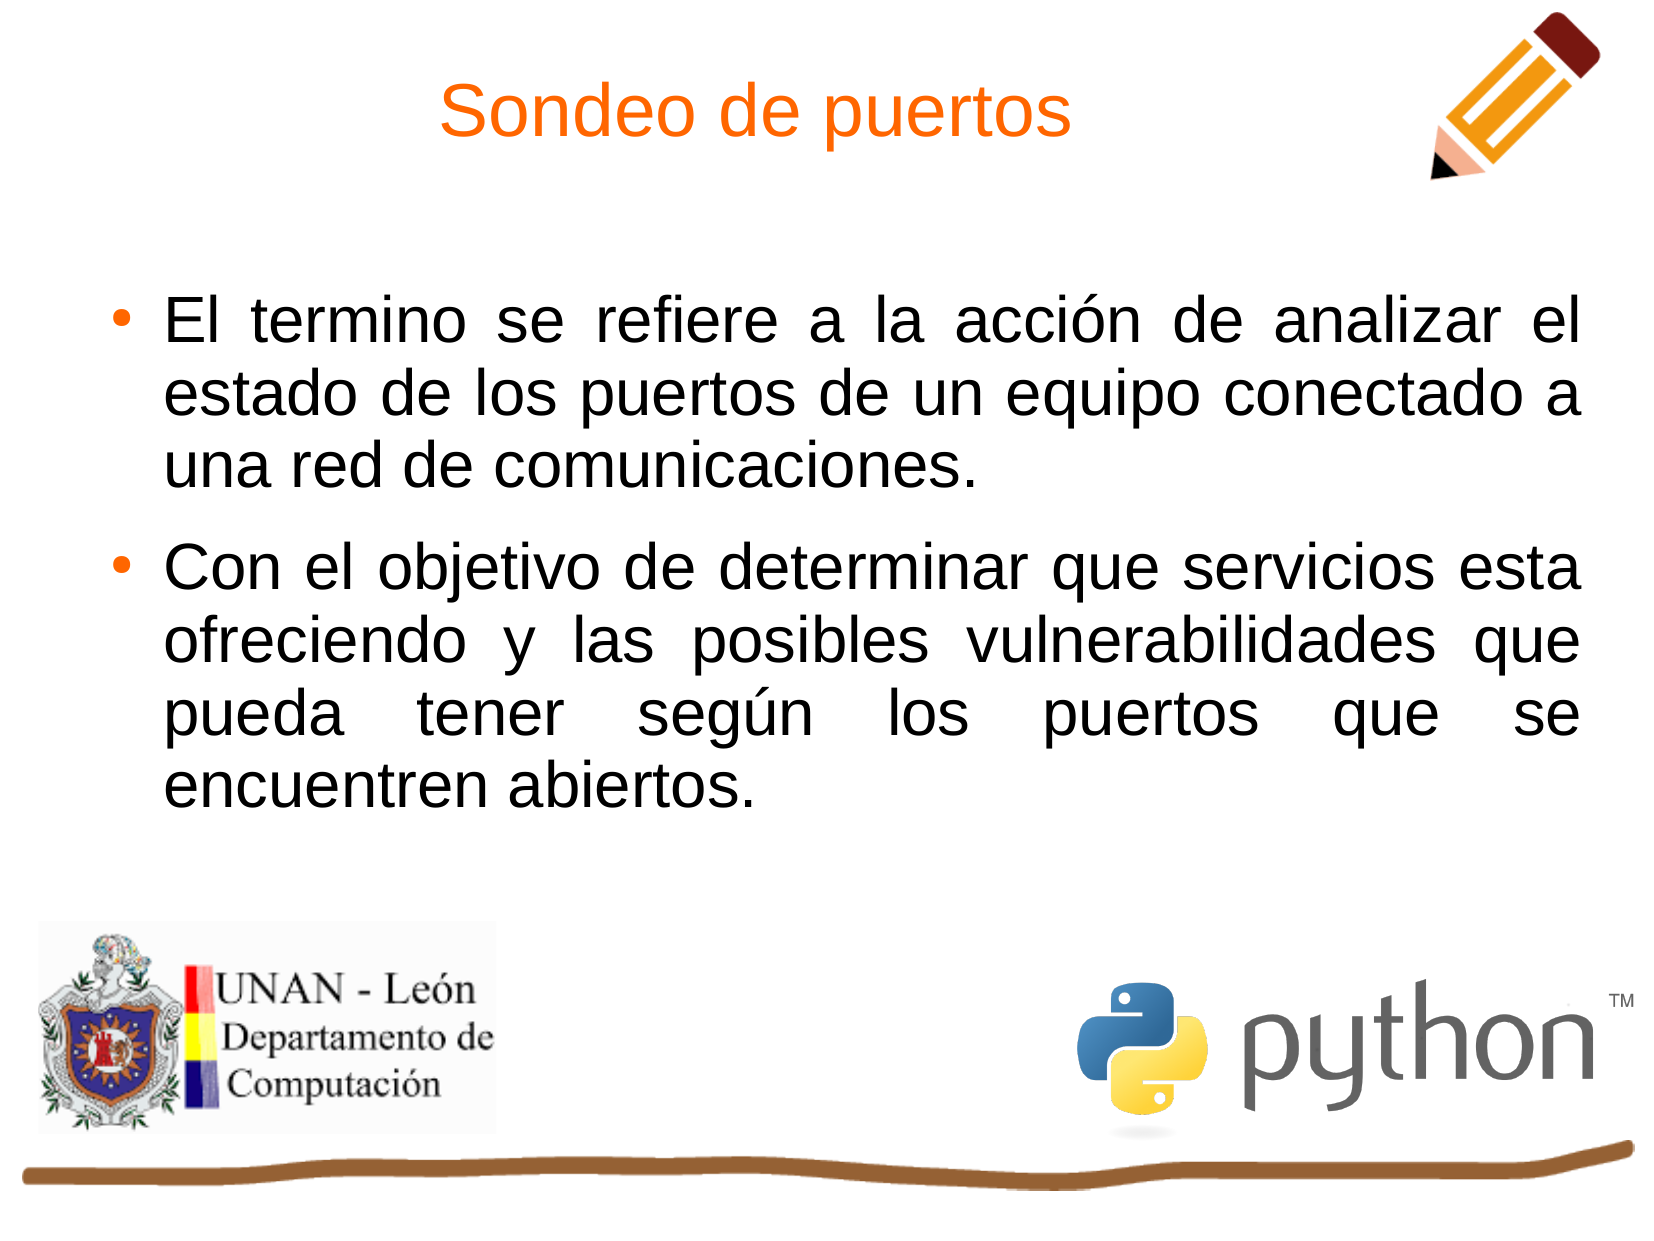

# Sondeo de puertos
El termino se refiere a la acción de analizar el estado de los puertos de un equipo conectado a una red de comunicaciones.
Con el objetivo de determinar que servicios esta ofreciendo y las posibles vulnerabilidades que pueda tener según los puertos que se encuentren abiertos.